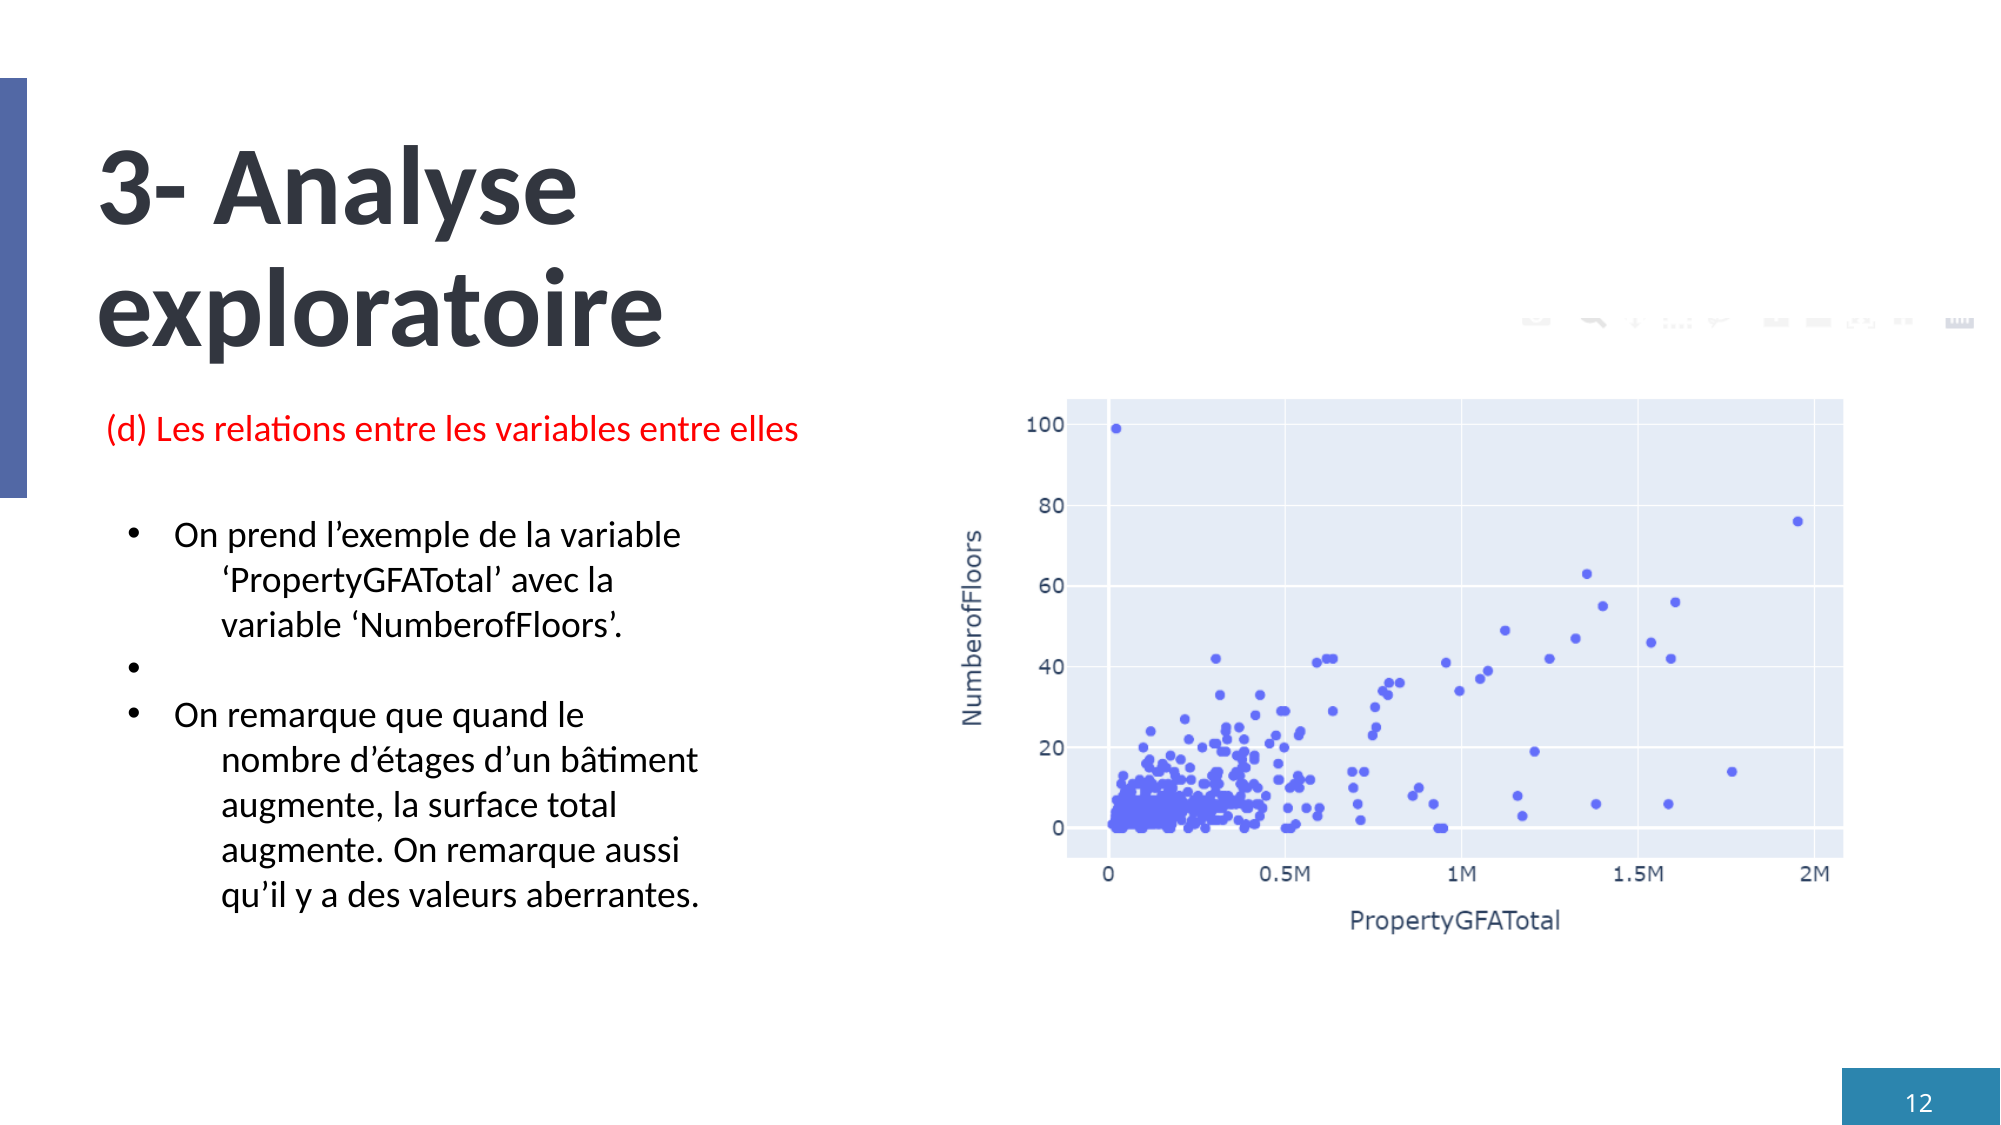

# 3- Analyse exploratoire
(d) Les relations entre les variables entre elles
On prend l’exemple de la variable ‘PropertyGFATotal’ avec la variable ‘NumberofFloors’.
On remarque que quand le nombre d’étages d’un bâtiment augmente, la surface total augmente. On remarque aussi qu’il y a des valeurs aberrantes.